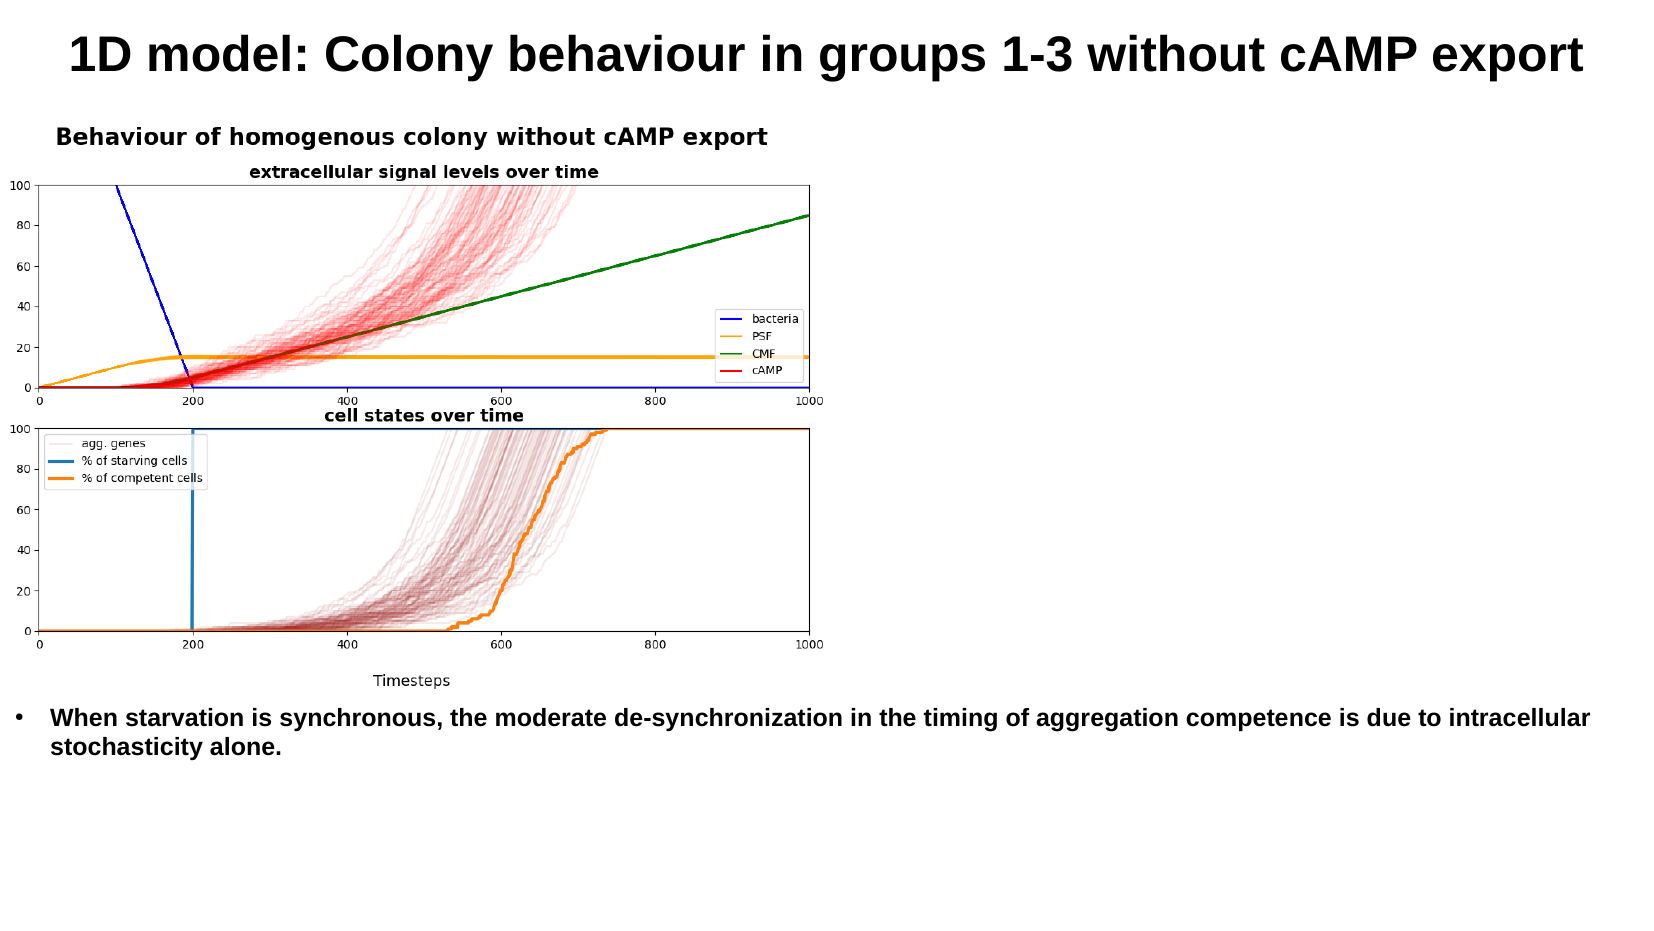

# 1D model: Colony behaviour in groups 1-3 without cAMP export
When starvation is synchronous, the moderate de-synchronization in the timing of aggregation competence is due to intracellular stochasticity alone.